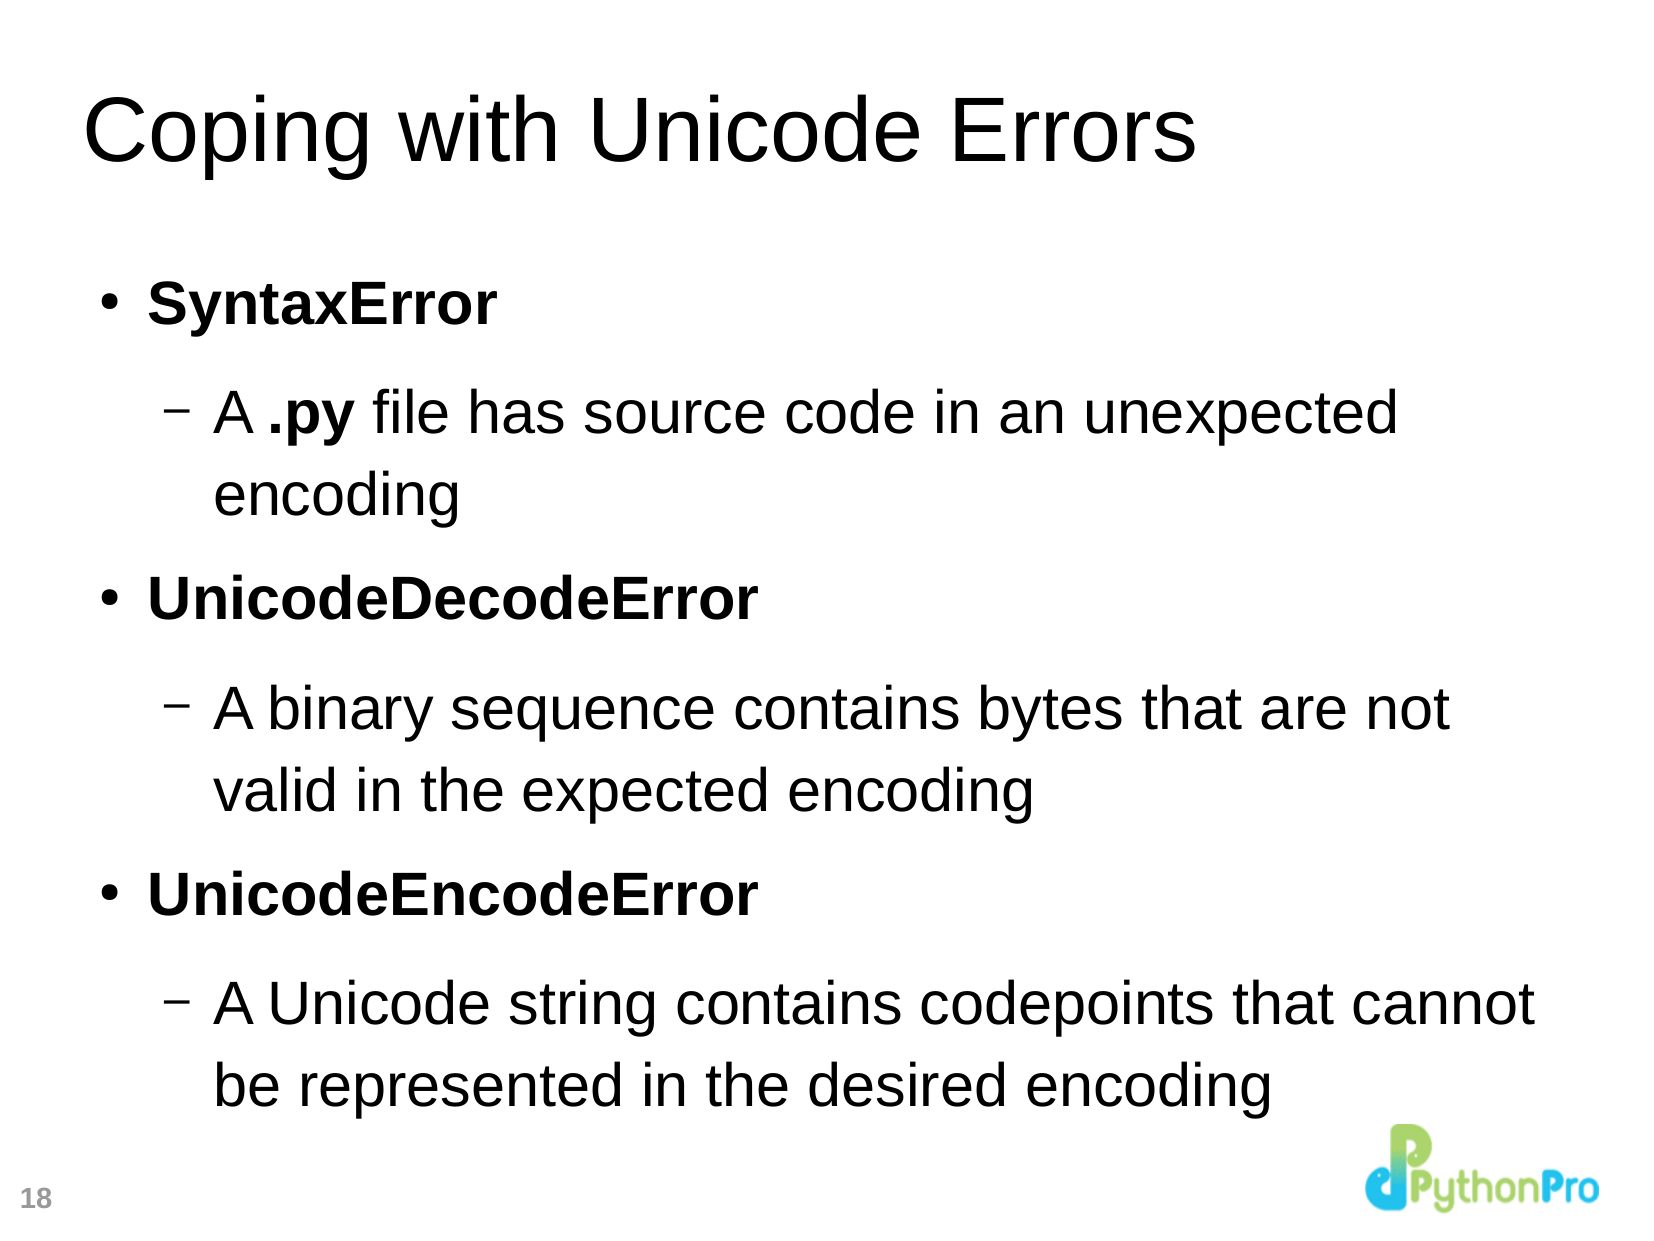

# Coping with Unicode Errors
SyntaxError
A .py file has source code in an unexpected encoding
UnicodeDecodeError
A binary sequence contains bytes that are not valid in the expected encoding
UnicodeEncodeError
A Unicode string contains codepoints that cannot be represented in the desired encoding
18